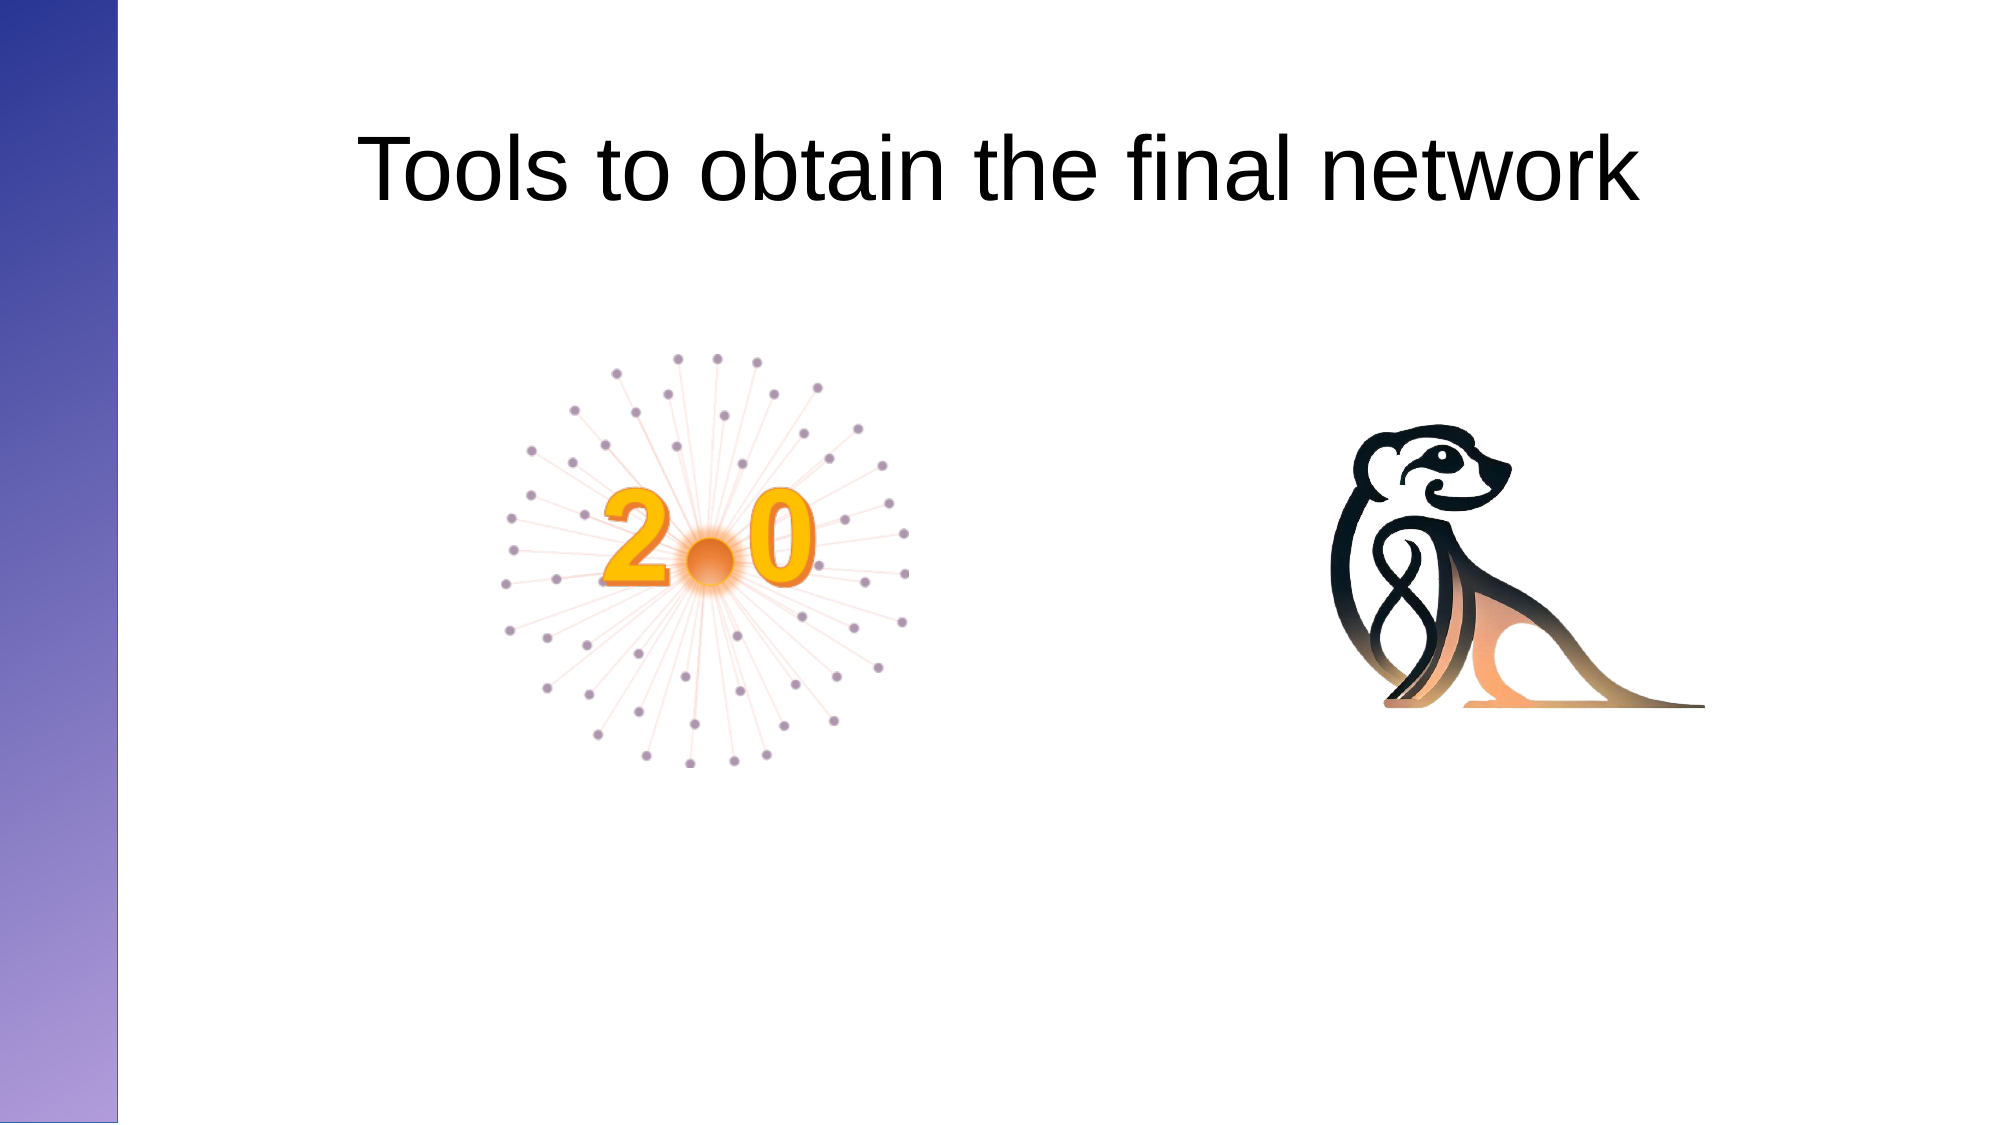

# Tools to obtain the final network